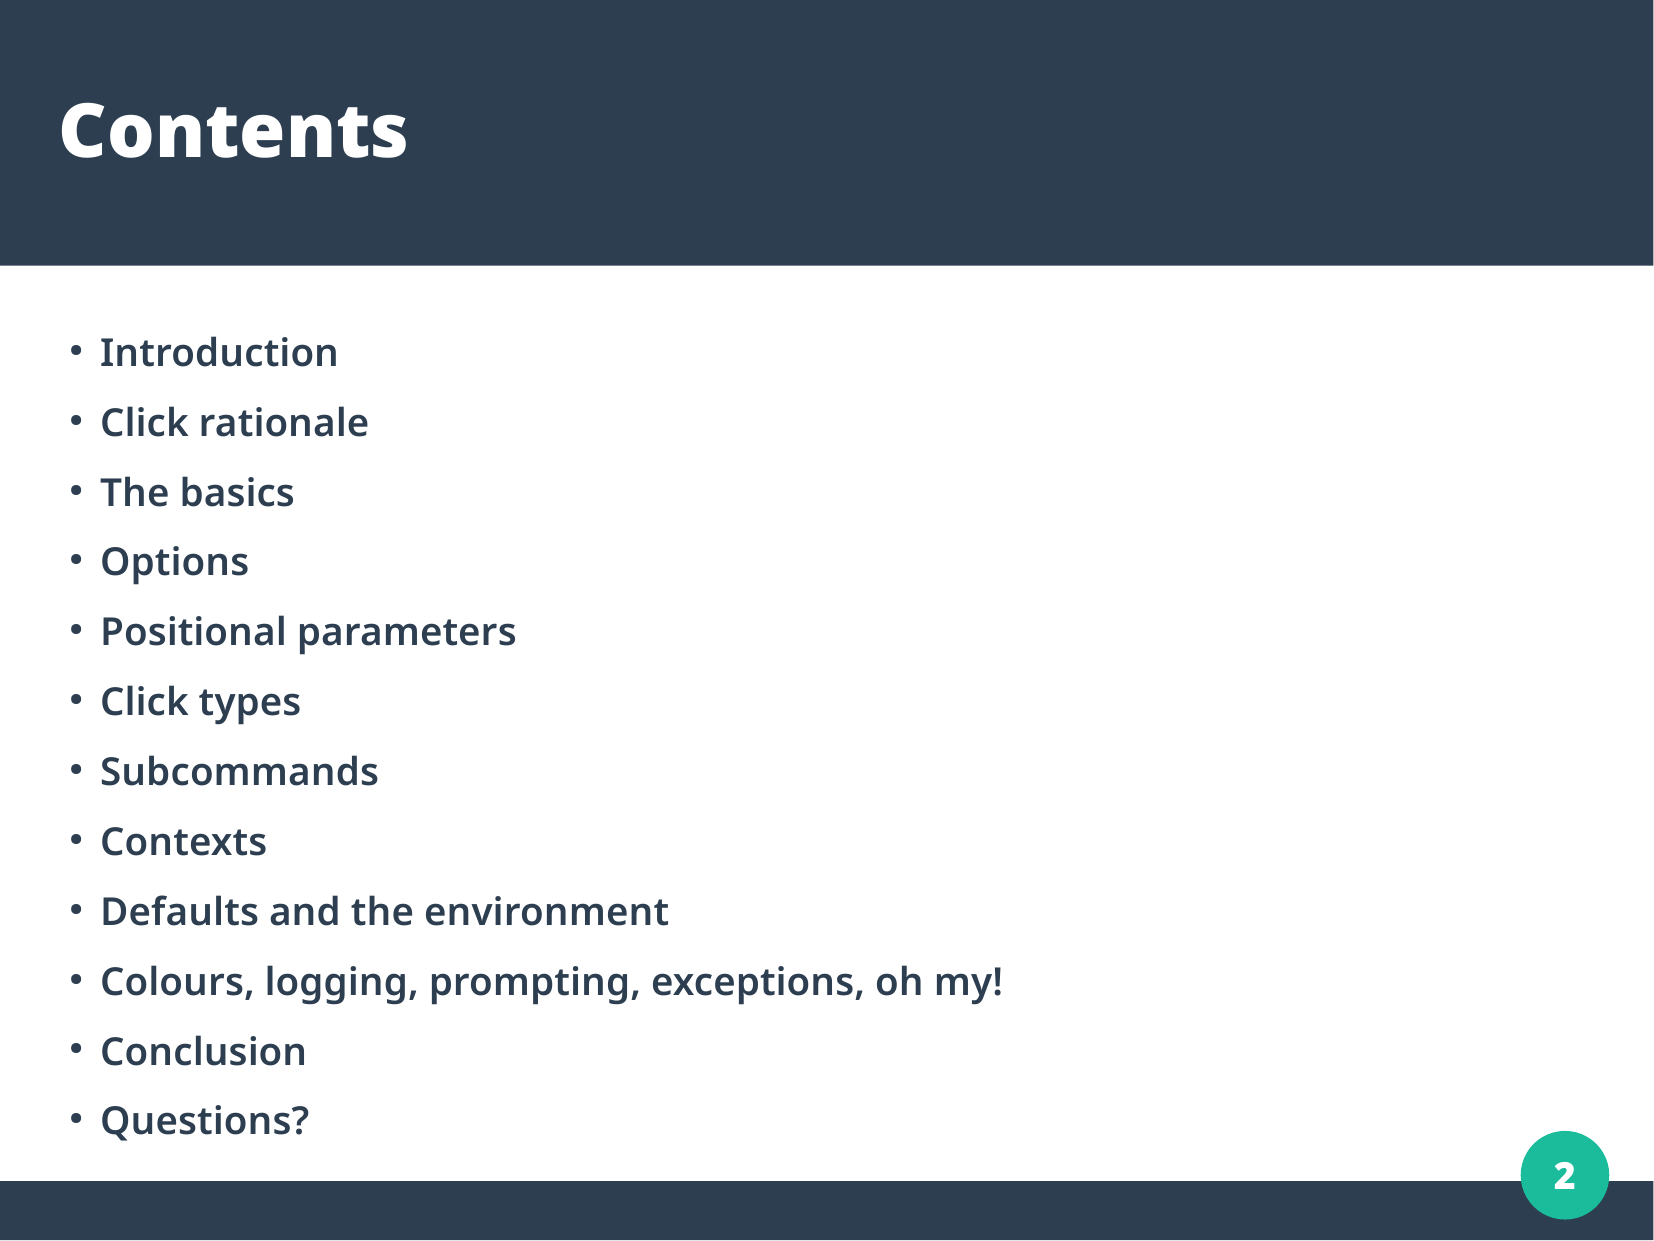

# Contents
Introduction
Click rationale
The basics
Options
Positional parameters
Click types
Subcommands
Contexts
Defaults and the environment
Colours, logging, prompting, exceptions, oh my!
Conclusion
Questions?
2